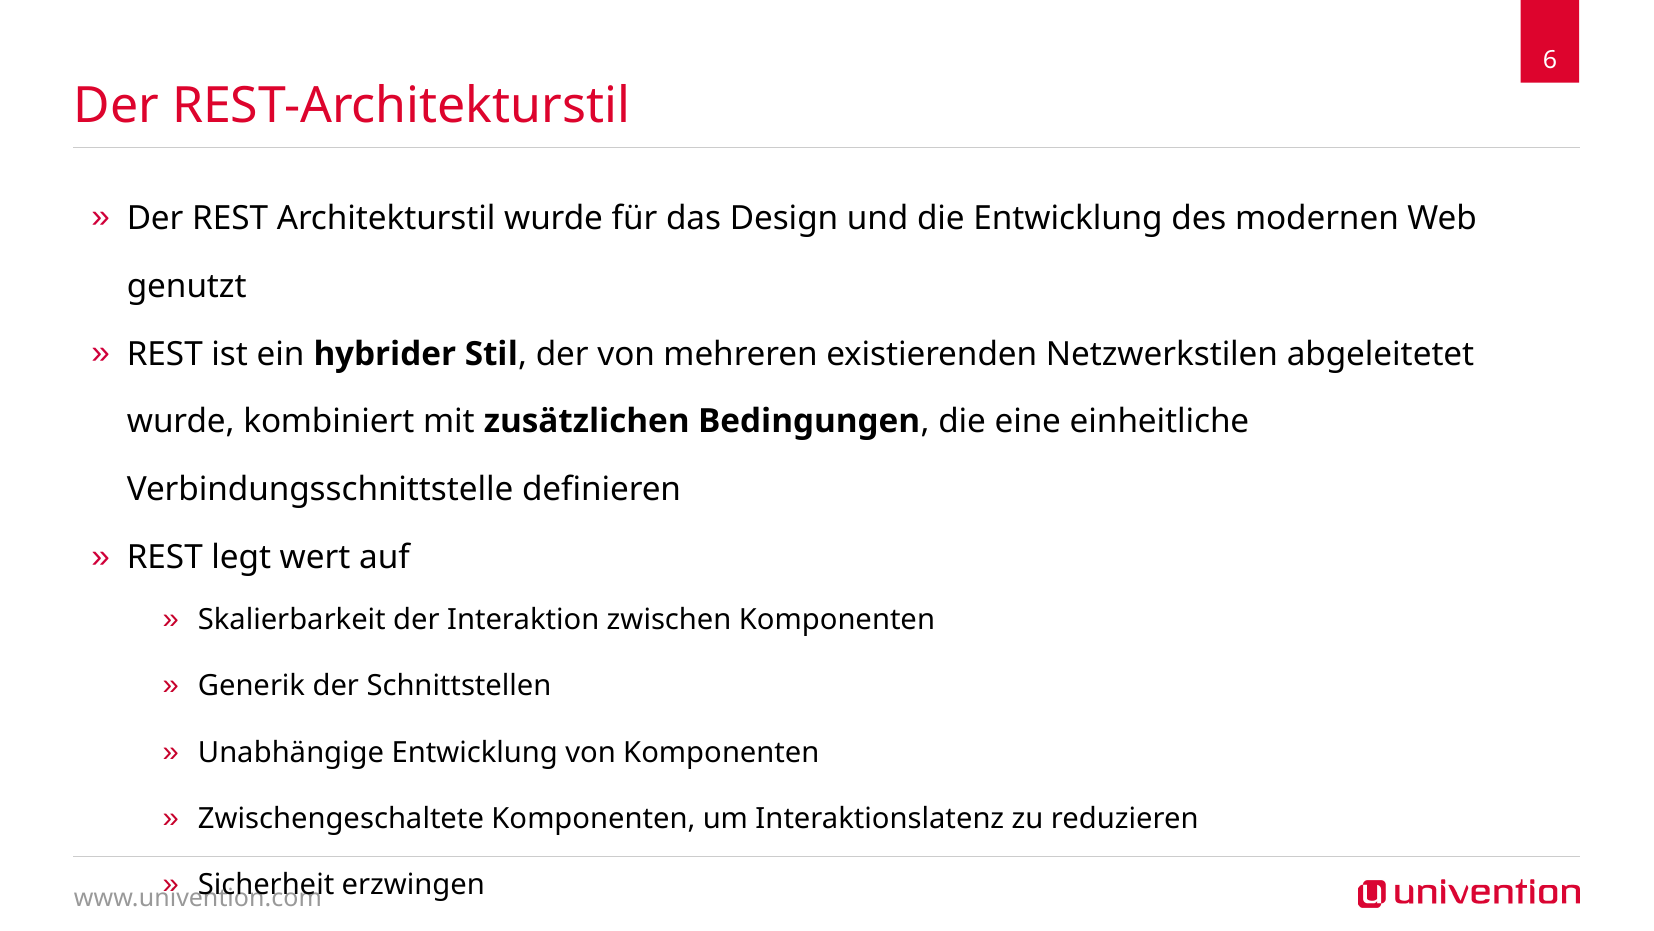

# Der REST-Architekturstil
Der REST Architekturstil wurde für das Design und die Entwicklung des modernen Web genutzt
REST ist ein hybrider Stil, der von mehreren existierenden Netzwerkstilen abgeleitetet wurde, kombiniert mit zusätzlichen Bedingungen, die eine einheitliche Verbindungsschnittstelle definieren
REST legt wert auf
Skalierbarkeit der Interaktion zwischen Komponenten
Generik der Schnittstellen
Unabhängige Entwicklung von Komponenten
Zwischengeschaltete Komponenten, um Interaktionslatenz zu reduzieren
Sicherheit erzwingen
Altlast-Systeme abzuschotten